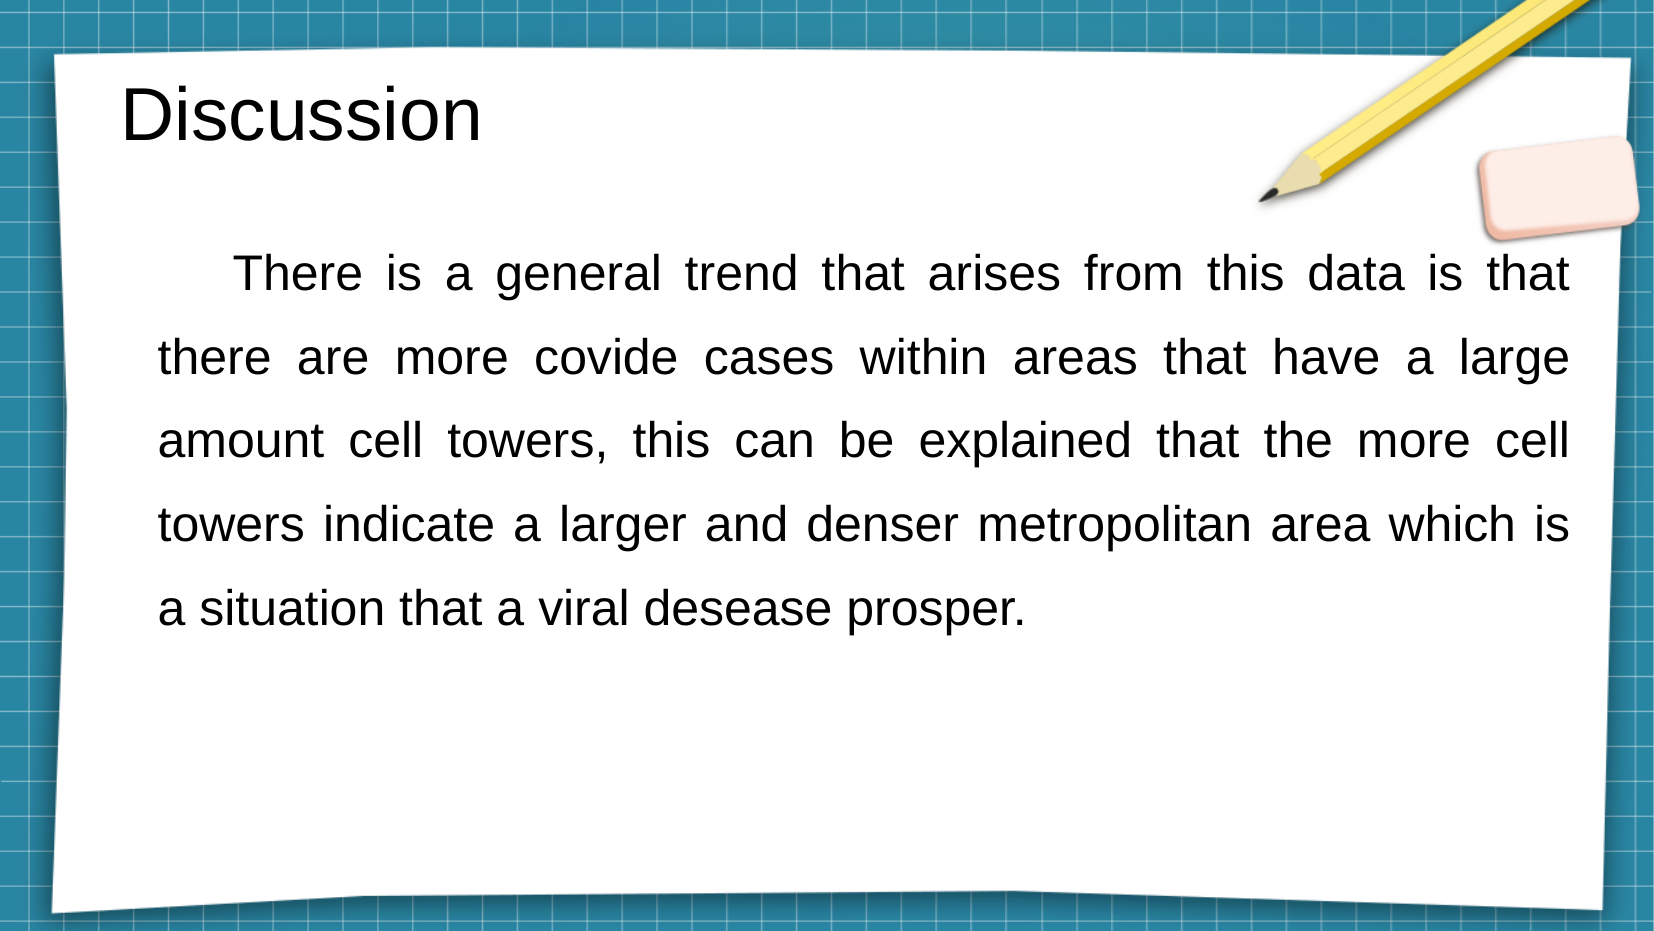

# Discussion
There is a general trend that arises from this data is that there are more covide cases within areas that have a large amount cell towers, this can be explained that the more cell towers indicate a larger and denser metropolitan area which is a situation that a viral desease prosper.